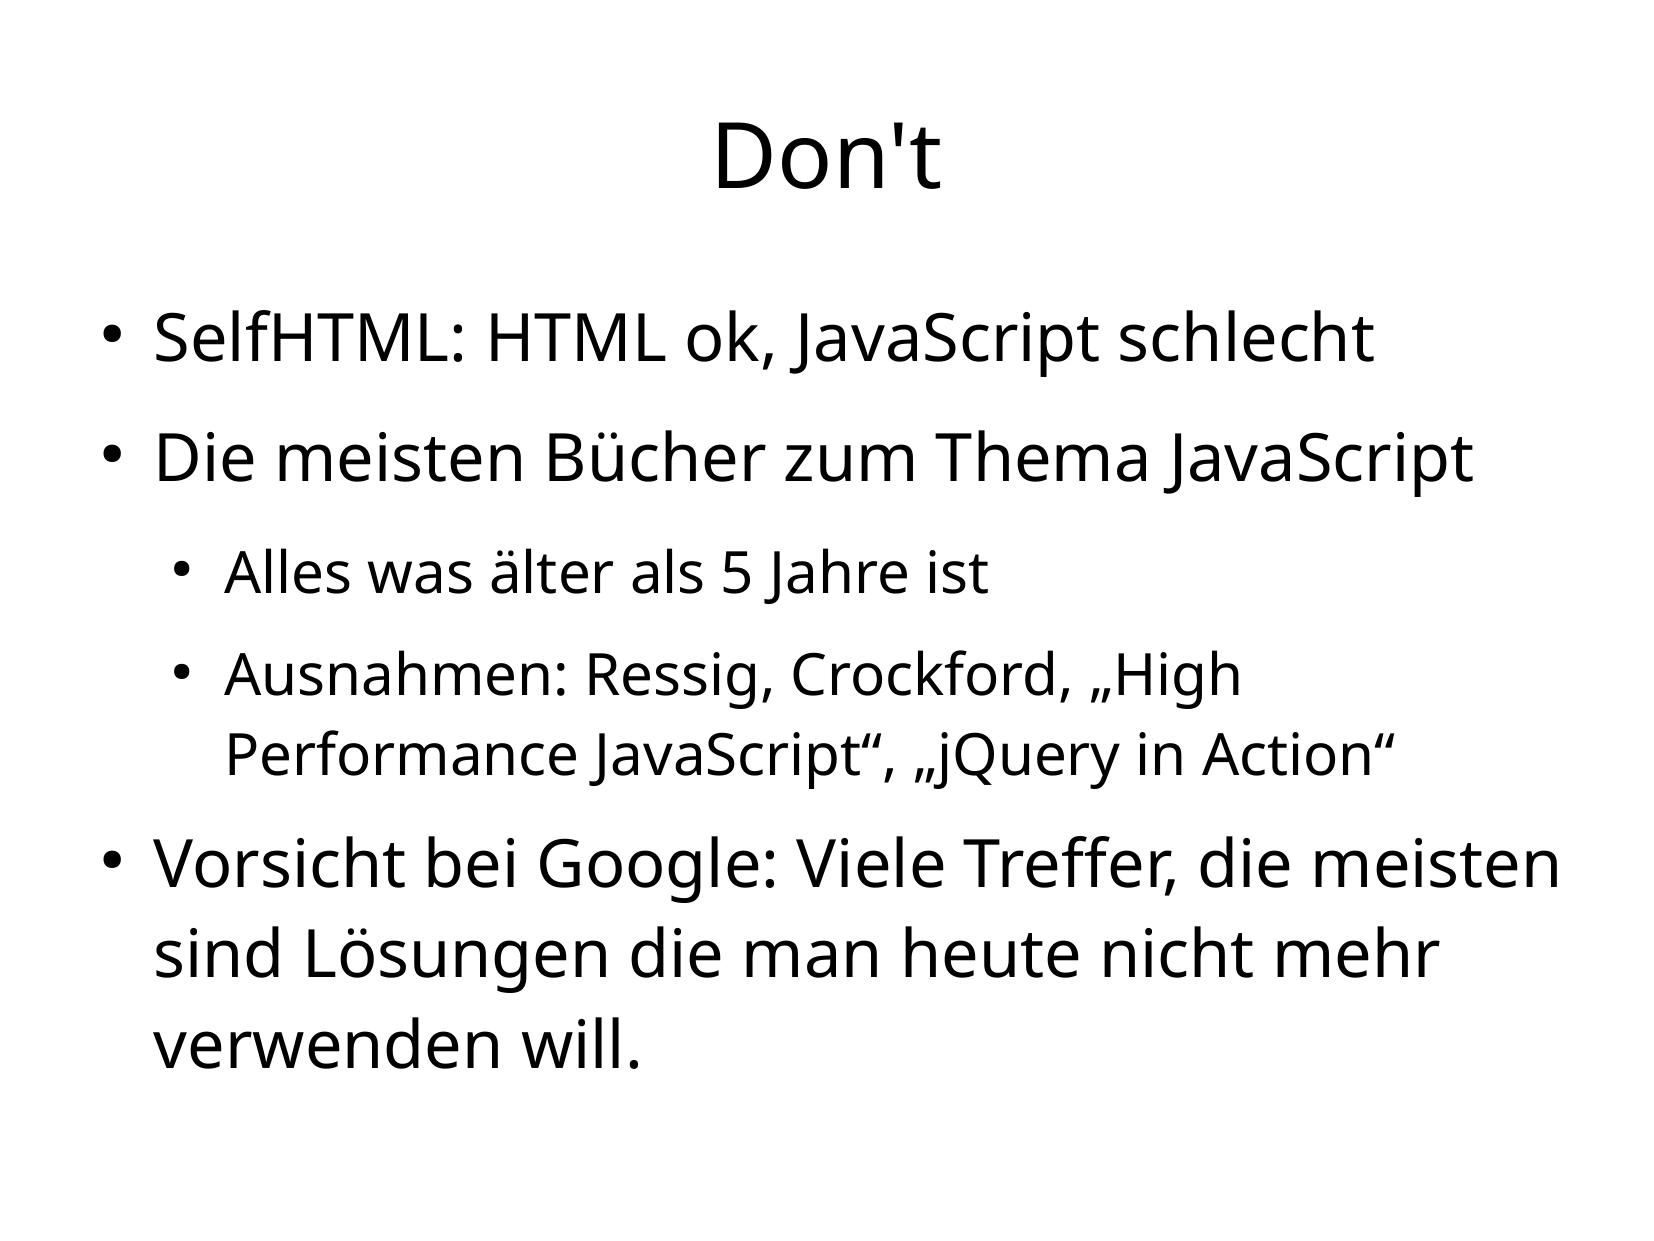

# Don't
SelfHTML: HTML ok, JavaScript schlecht
Die meisten Bücher zum Thema JavaScript
Alles was älter als 5 Jahre ist
Ausnahmen: Ressig, Crockford, „High Performance JavaScript“, „jQuery in Action“
Vorsicht bei Google: Viele Treffer, die meisten sind Lösungen die man heute nicht mehr verwenden will.